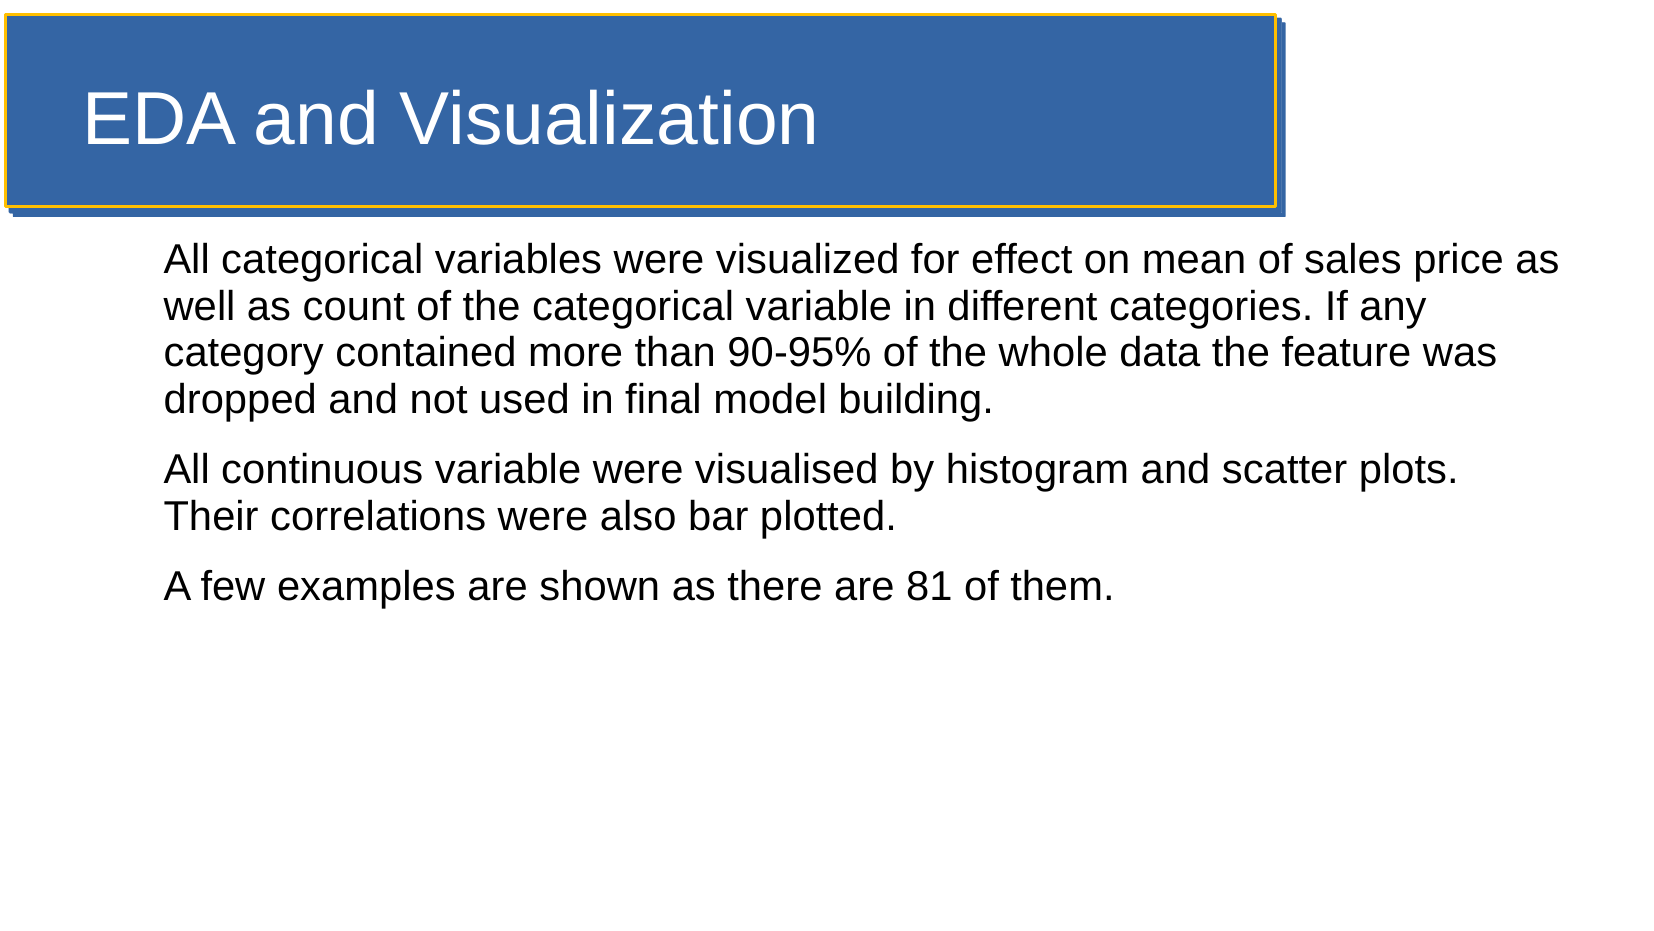

# EDA and Visualization
All categorical variables were visualized for effect on mean of sales price as well as count of the categorical variable in different categories. If any category contained more than 90-95% of the whole data the feature was dropped and not used in final model building.
All continuous variable were visualised by histogram and scatter plots. Their correlations were also bar plotted.
A few examples are shown as there are 81 of them.